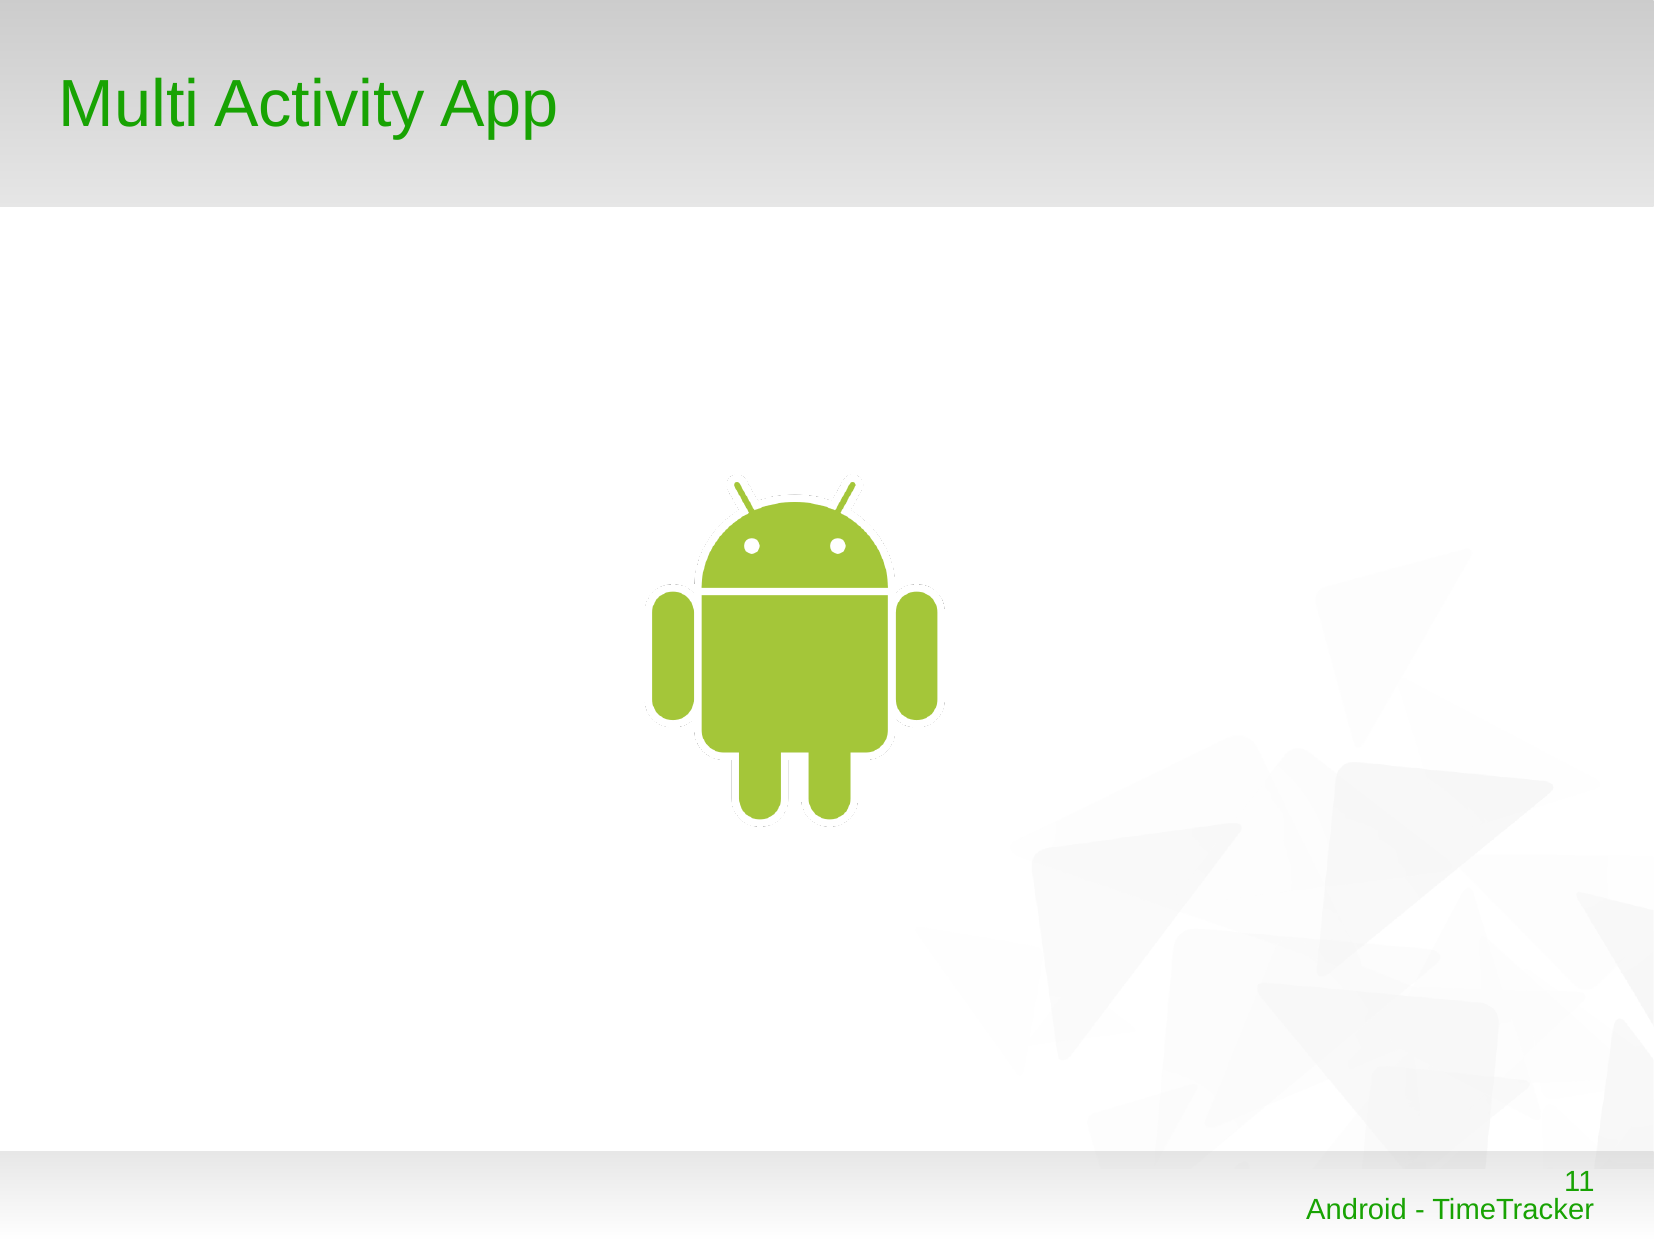

# Multi Activity App
11
Android - TimeTracker